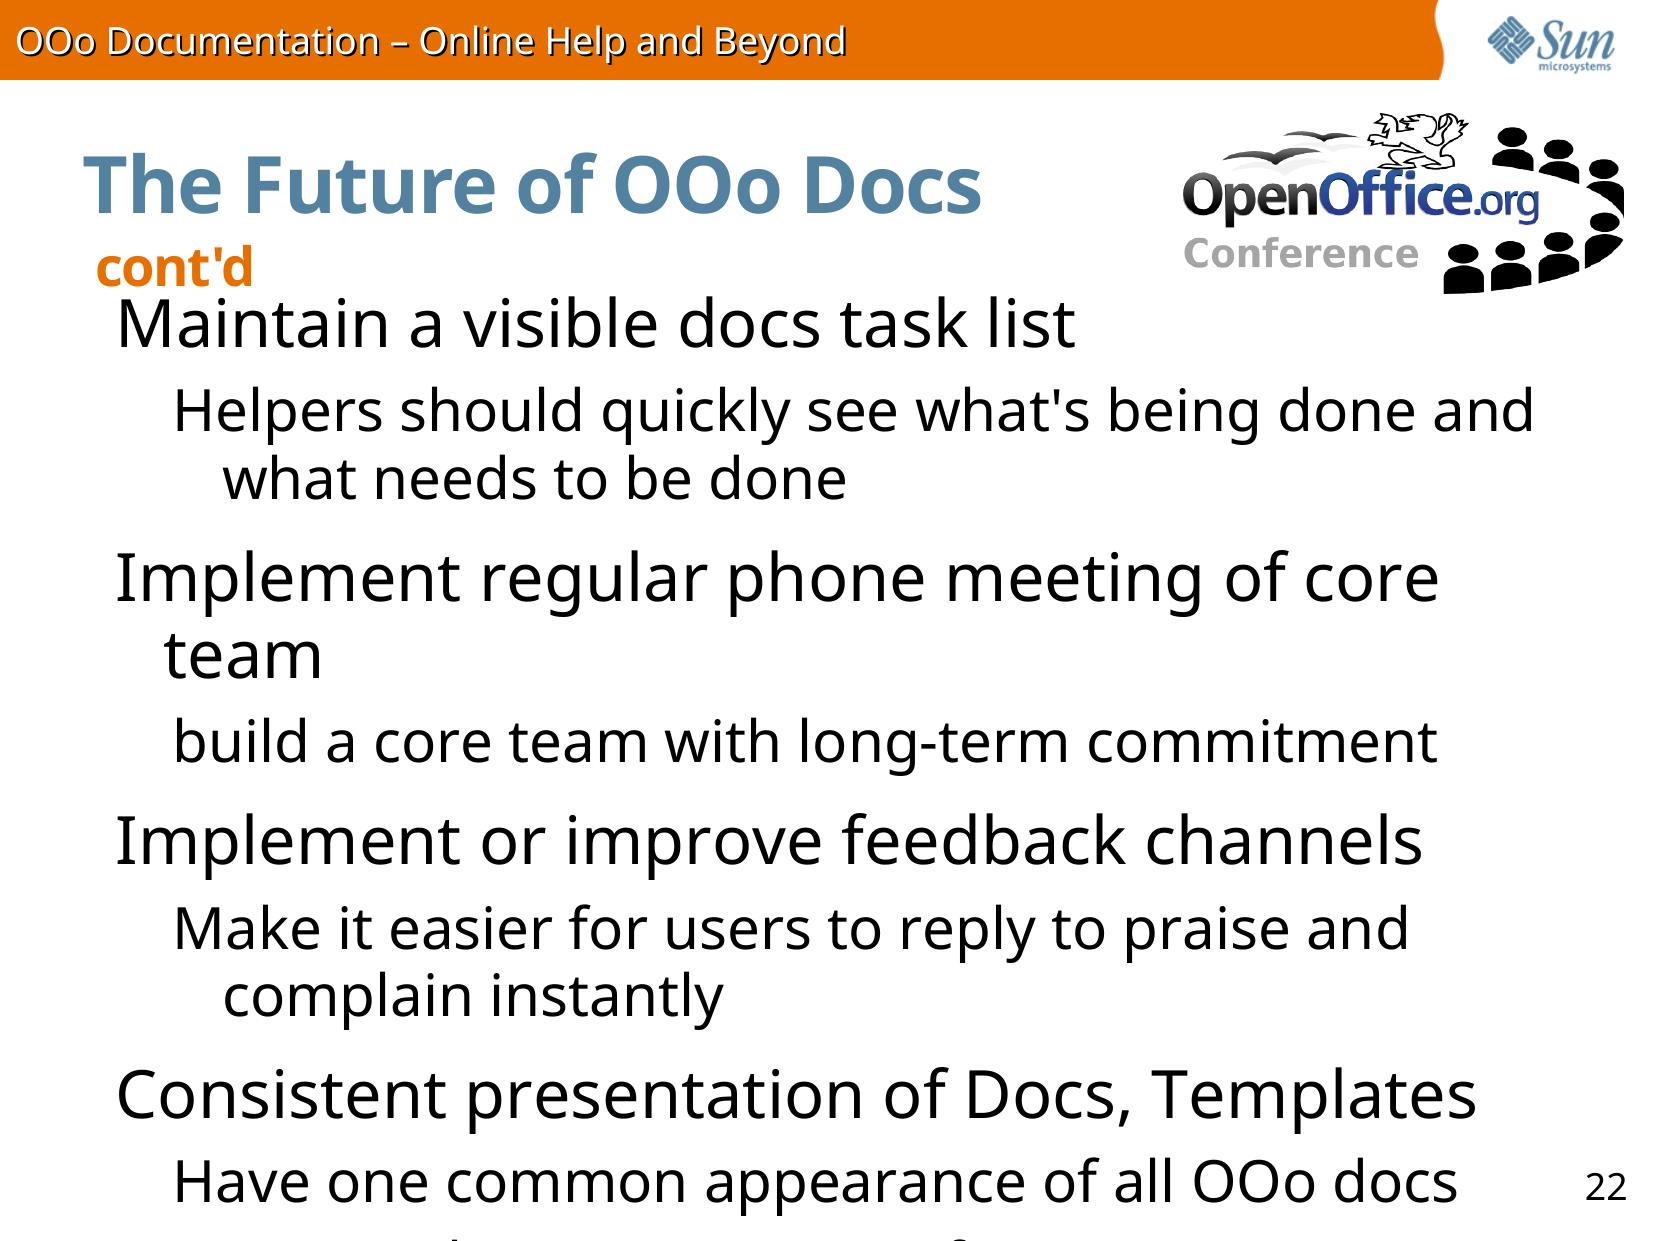

The Future of OOo Docs
 cont'd
# Maintain a visible docs task list
Helpers should quickly see what's being done and what needs to be done
Implement regular phone meeting of core team
build a core team with long-term commitment
Implement or improve feedback channels
Make it easier for users to reply to praise and complain instantly
Consistent presentation of Docs, Templates
Have one common appearance of all OOo docs
Automize layout creation to focus on content